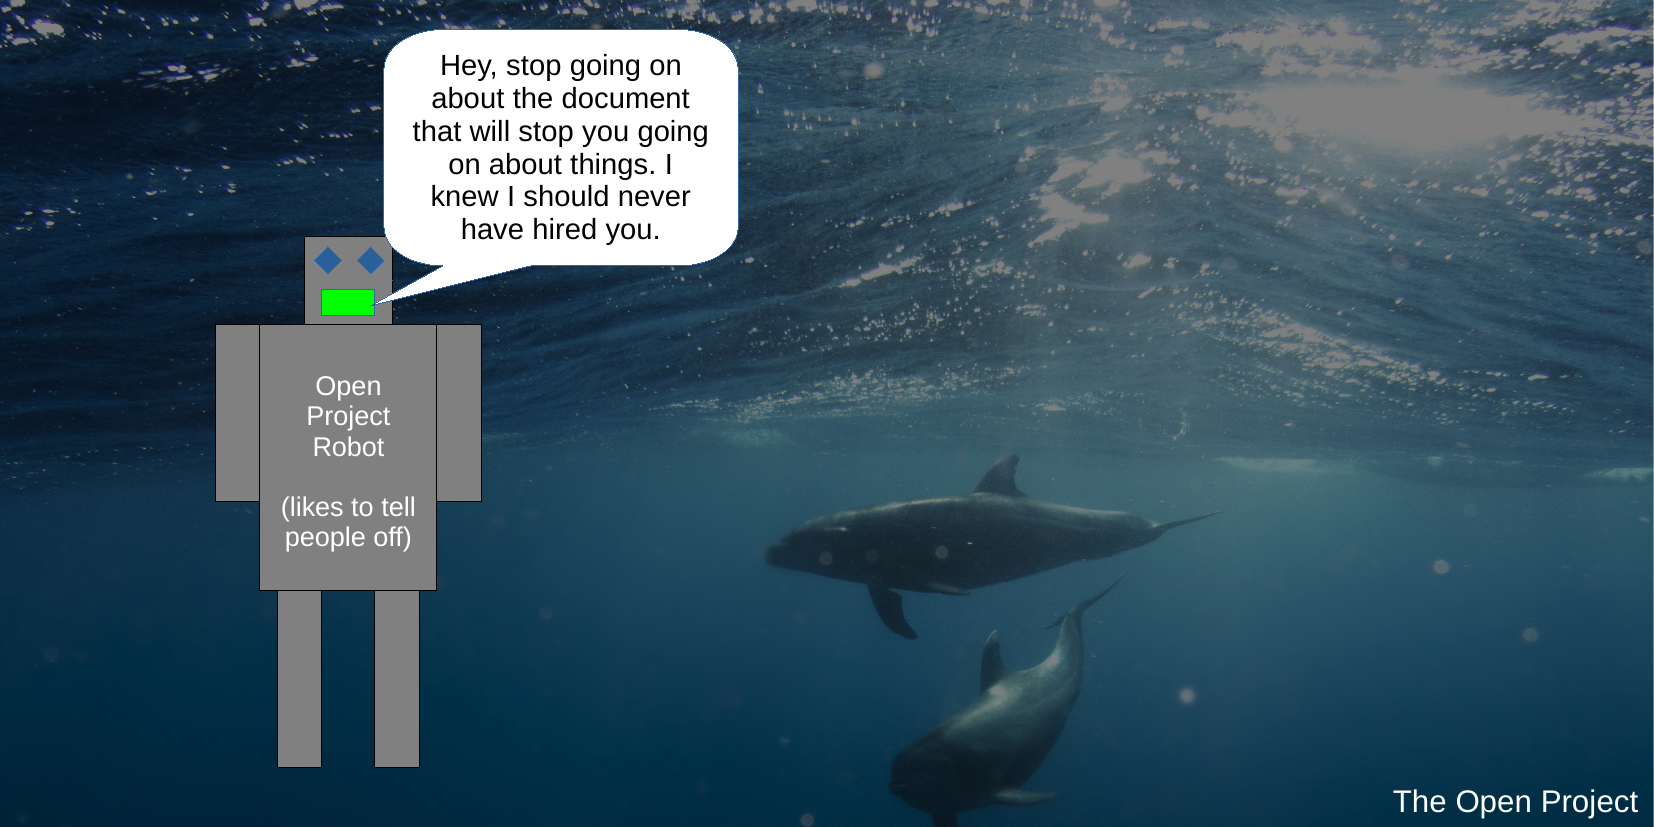

Hey, stop going on about the document that will stop you going on about things. I knew I should never have hired you.
Open
Project
Robot
(likes to tell people off)
The Open Project